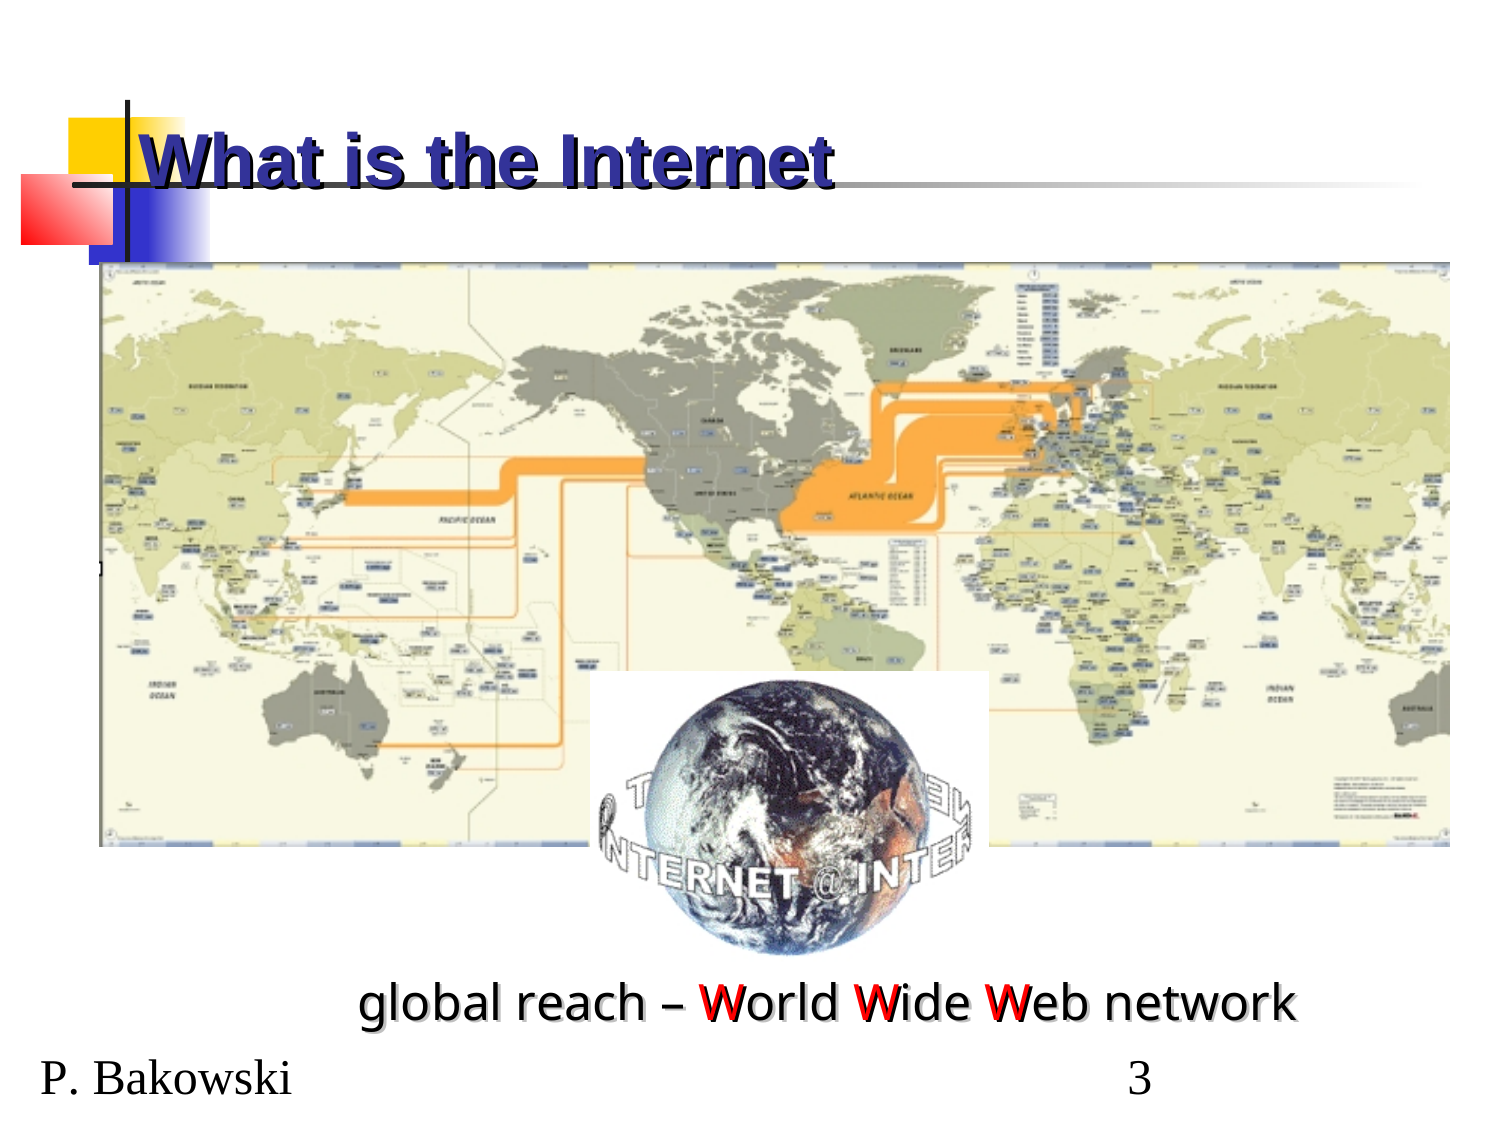

# What is the Internet
global reach – World Wide Web network
P.Bakowski
3